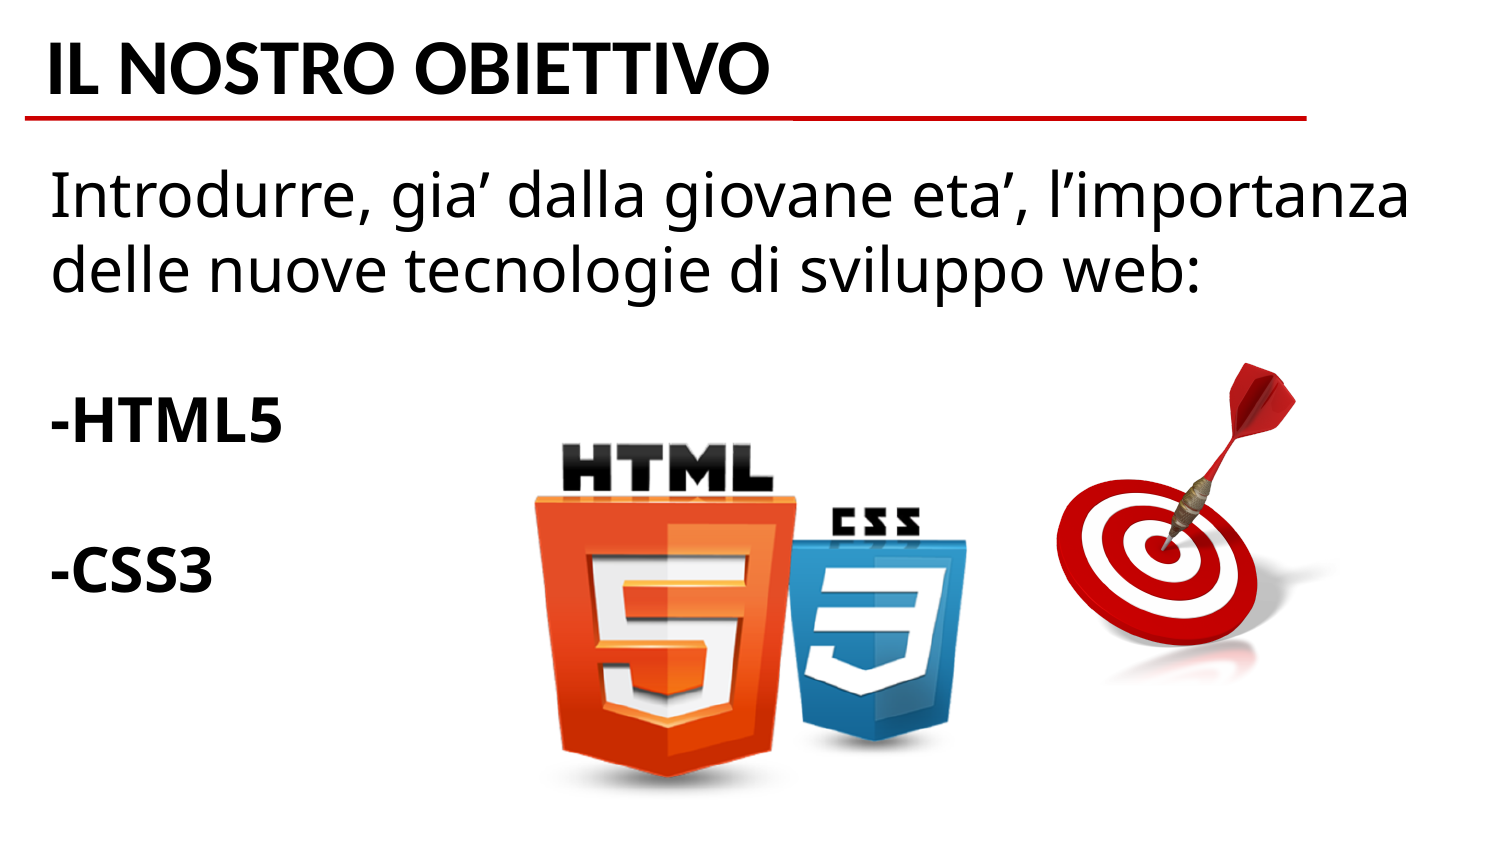

# IL NOSTRO OBIETTIVO
Introdurre, gia’ dalla giovane eta’, l’importanza delle nuove tecnologie di sviluppo web:
-HTML5
-CSS3